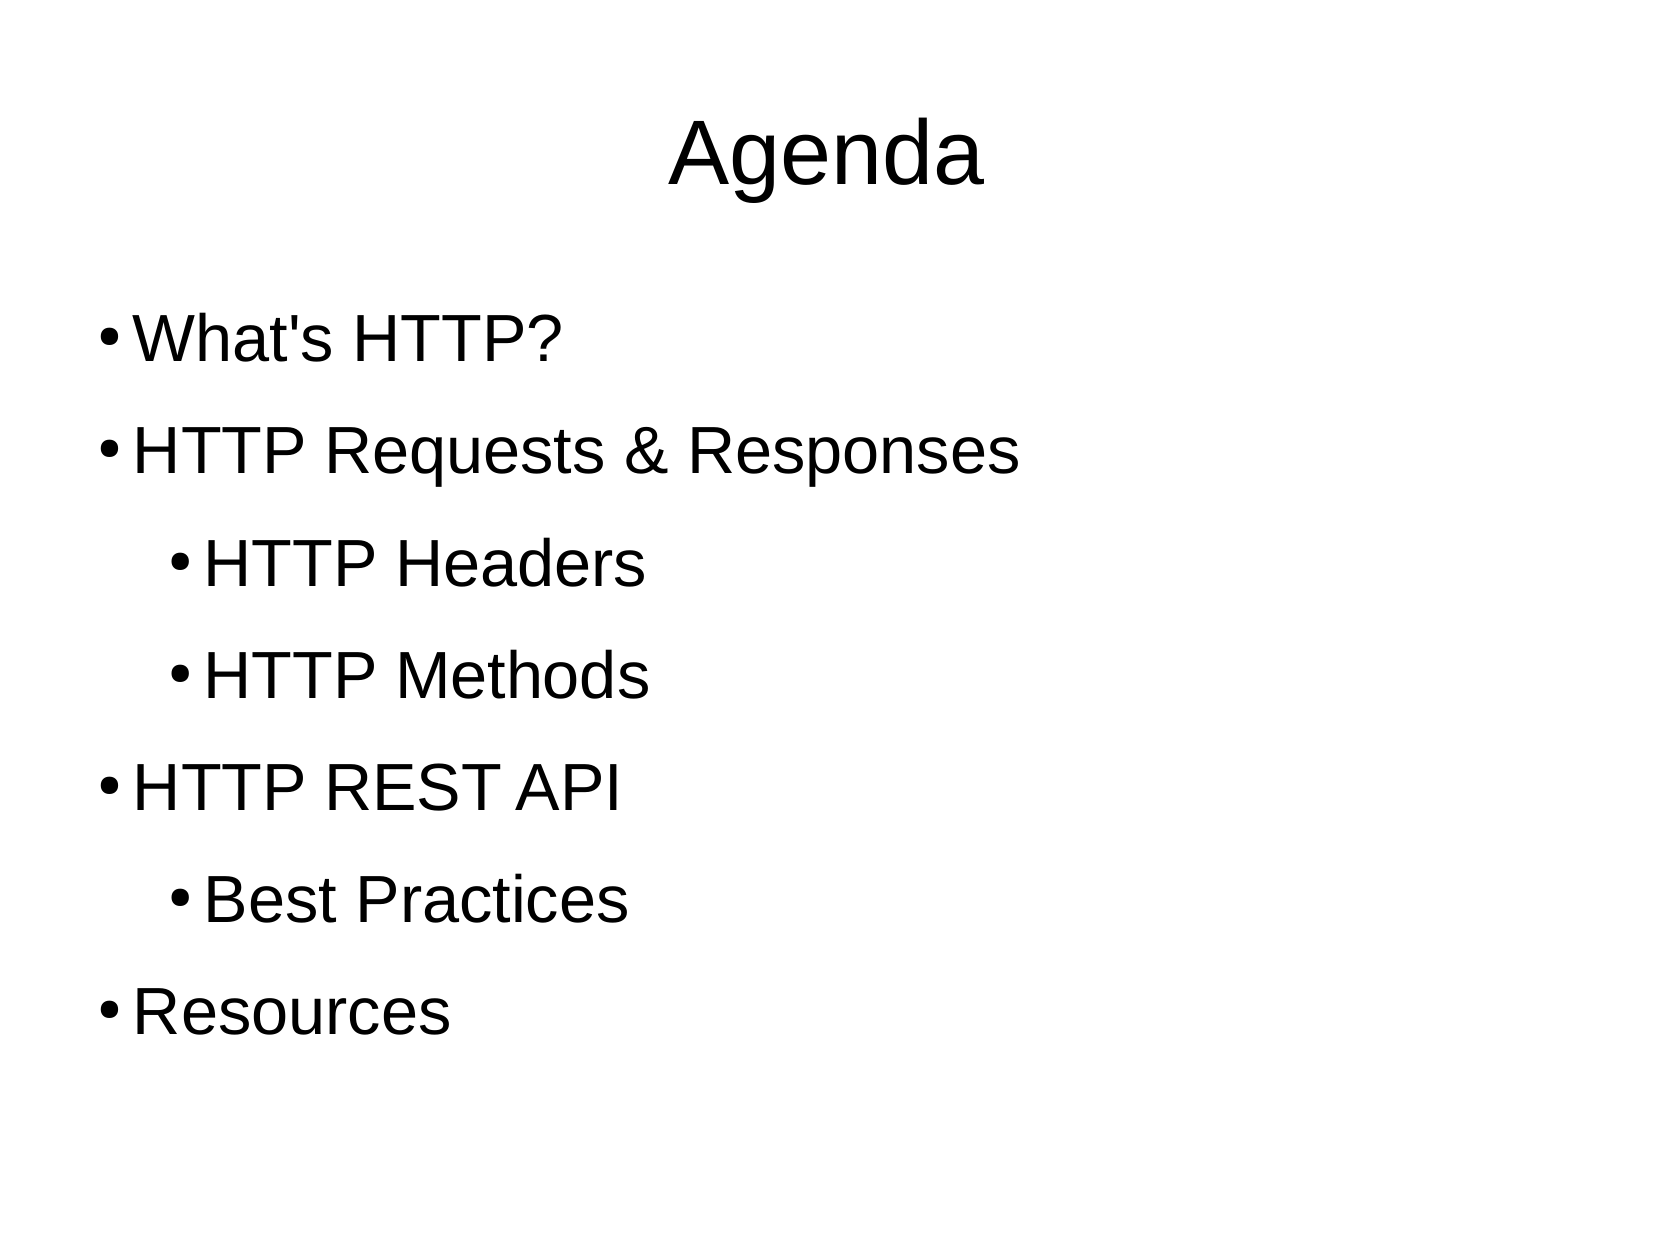

# Agenda
What's HTTP?
HTTP Requests & Responses
HTTP Headers
HTTP Methods
HTTP REST API
Best Practices
Resources